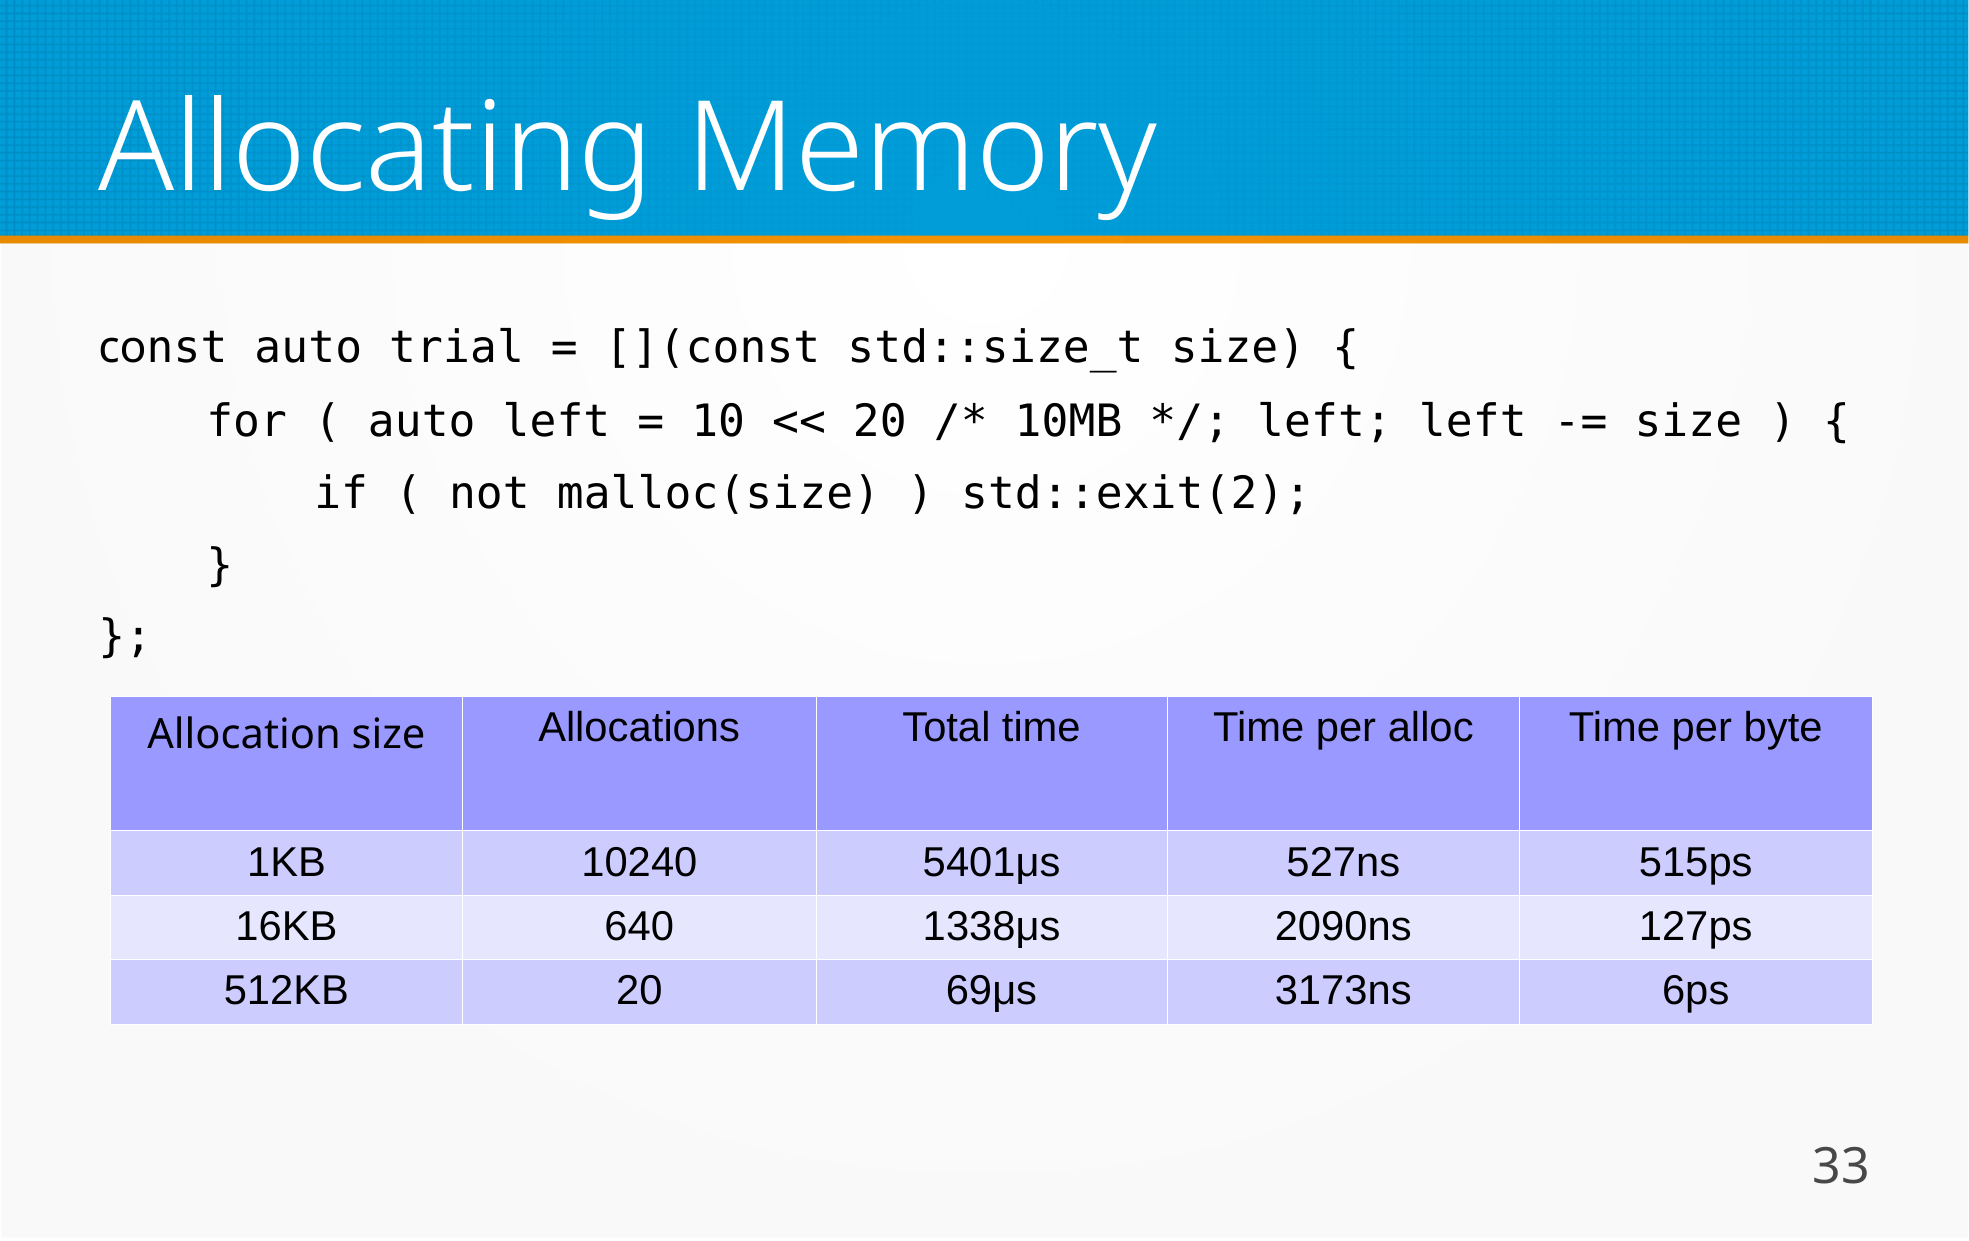

# Allocating Memory
const auto trial = [](const std::size_t size) {
 for ( auto left = 10 << 20 /* 10MB */; left; left -= size ) {
 if ( not malloc(size) ) std::exit(2);
 }
};
| Allocation size | Allocations | Total time | Time per alloc | Time per byte |
| --- | --- | --- | --- | --- |
| 1KB | 10240 | 5401μs | 527ns | 515ps |
| 16KB | 640 | 1338μs | 2090ns | 127ps |
| 512KB | 20 | 69μs | 3173ns | 6ps |
33